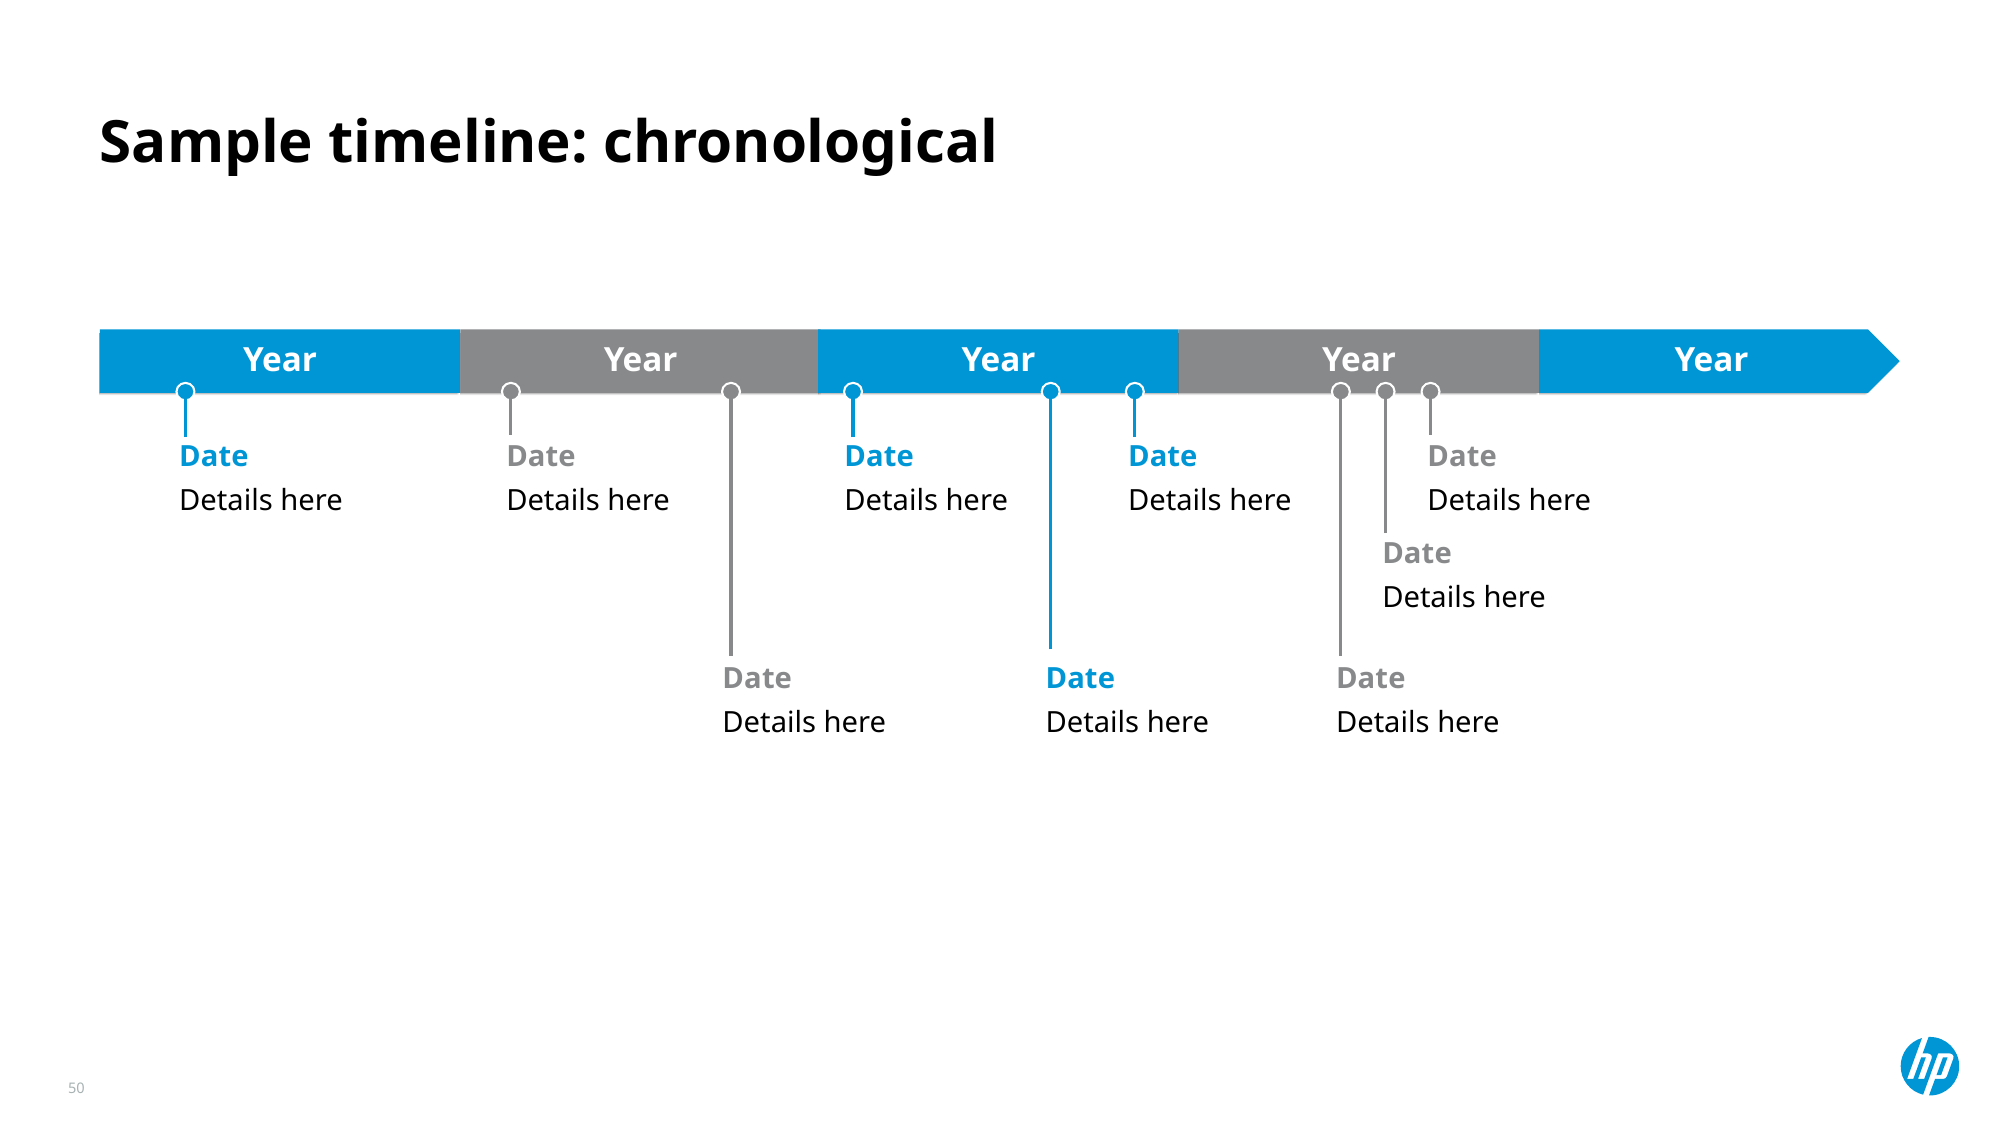

# Sample timeline: chronological
Year
Year
Year
Year
Year
Date
Details here
Date
Details here
Date
Details here
Date
Details here
Date
Details here
Date
Details here
Date
Details here
Date
Details here
Date
Details here